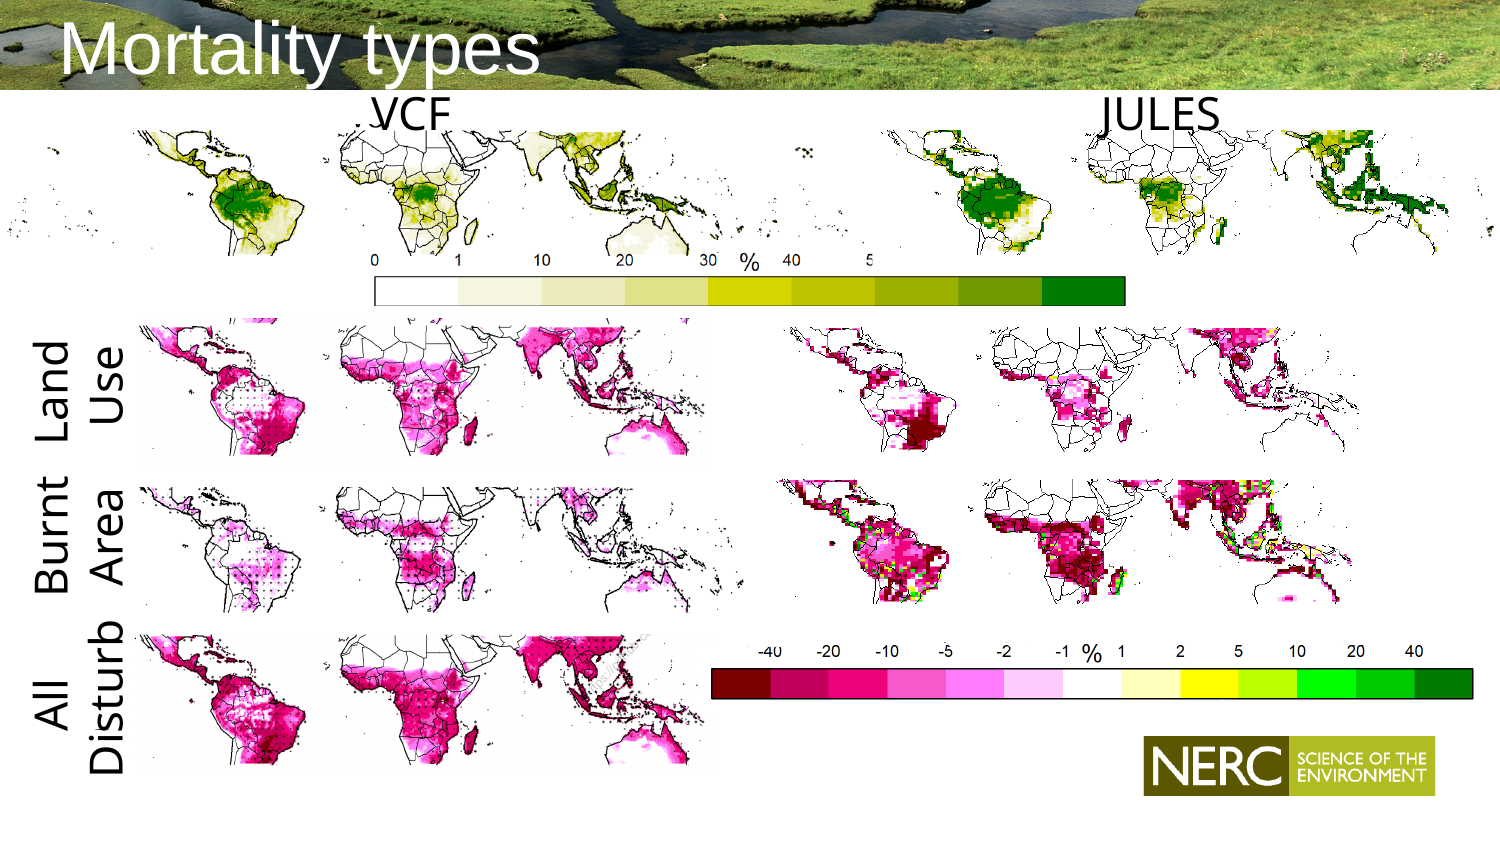

# Mortality types
VCF
JULES
Land
Use
Burnt
Area
All
Disturb